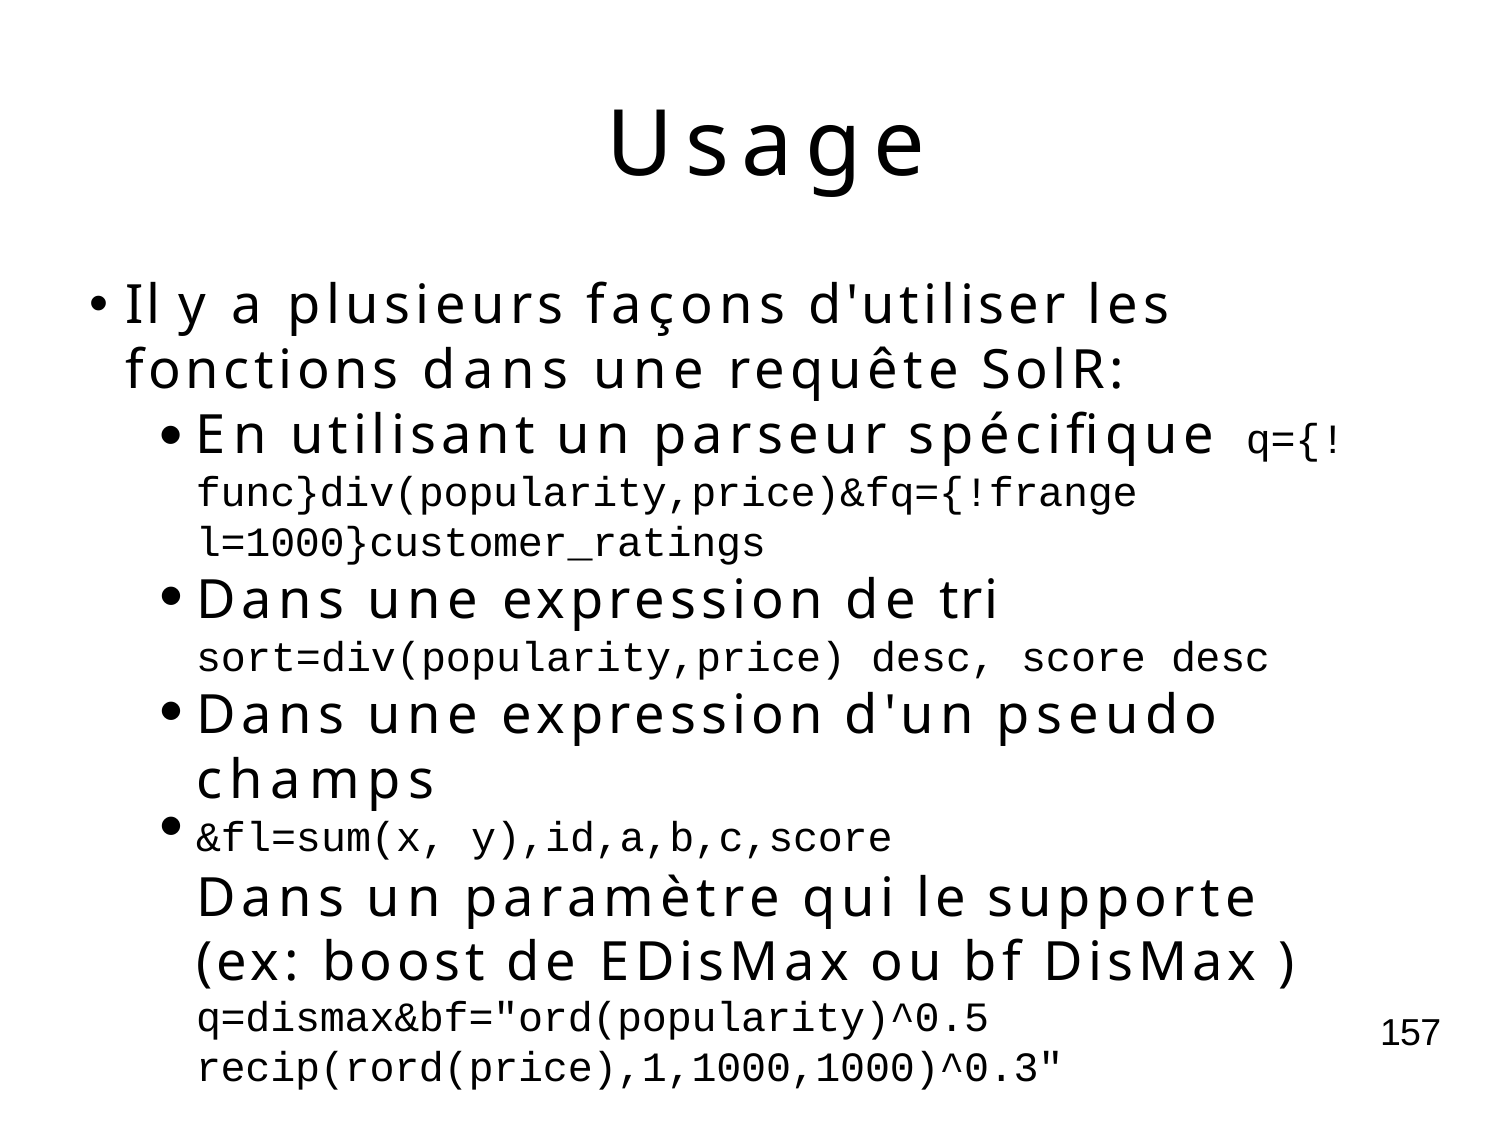

# Usage
Il y a plusieurs façons d'utiliser les fonctions dans une requête SolR:
En utilisant un parseur spécifique 	q={!func}div(popularity,price)&fq={!frange 	l=1000}customer_ratings
Dans une expression de tri
sort=div(popularity,price) desc, score desc
Dans une expression d'un pseudo champs
&fl=sum(x, y),id,a,b,c,score
Dans un paramètre qui le supporte (ex: boost de EDisMax ou bf DisMax )
q=dismax&bf="ord(popularity)^0.5
recip(rord(price),1,1000,1000)^0.3"
●
●
●
157